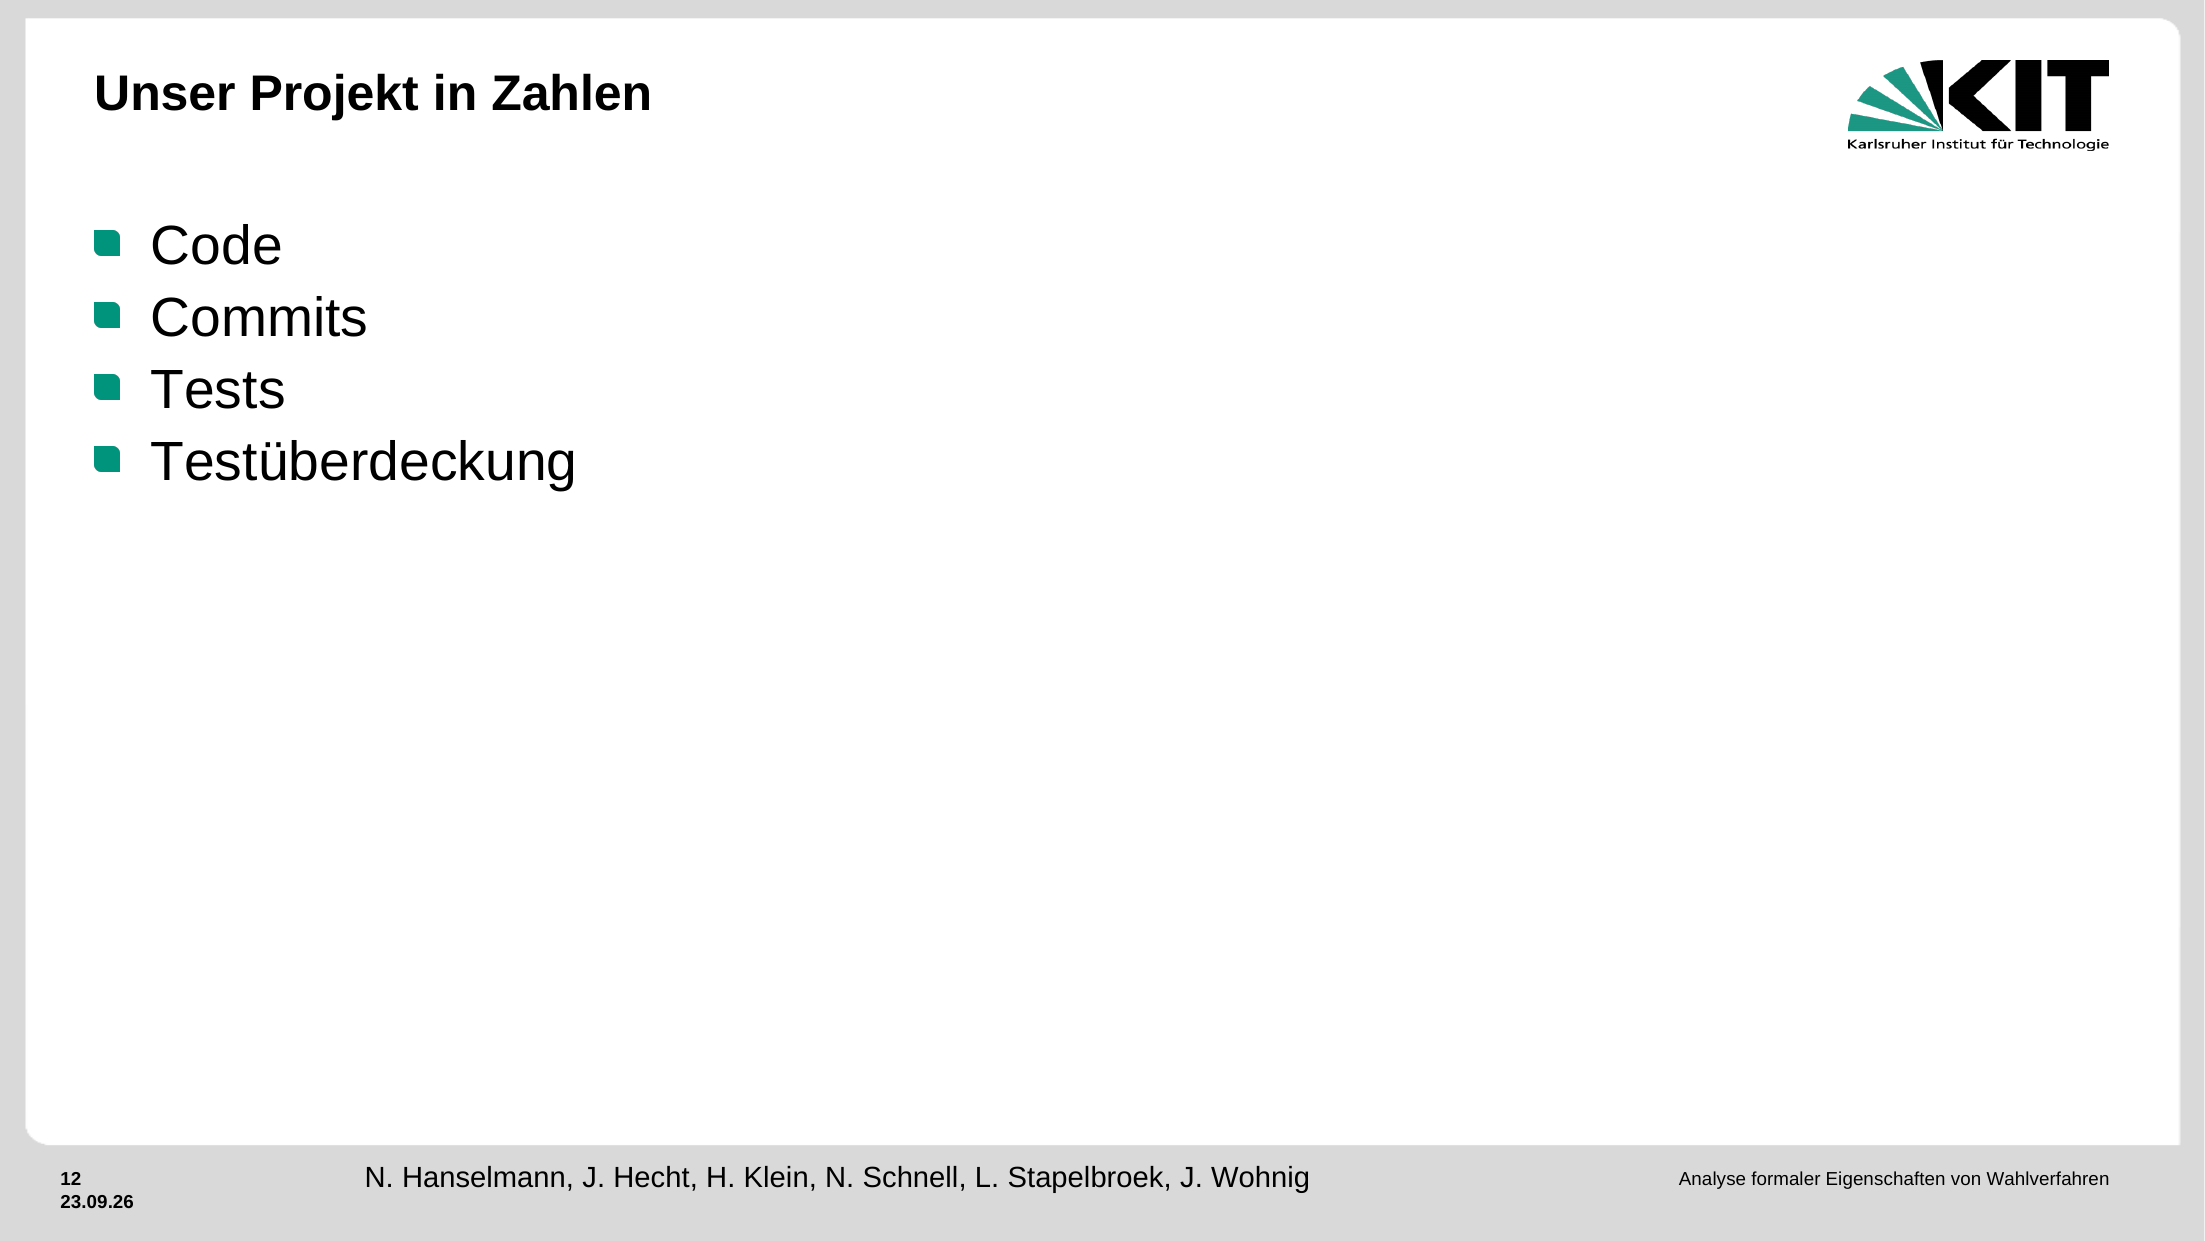

# Unser Projekt in Zahlen
Code
Commits
Tests
Testüberdeckung
Prof. Max Mustermann – Präsentationstitel